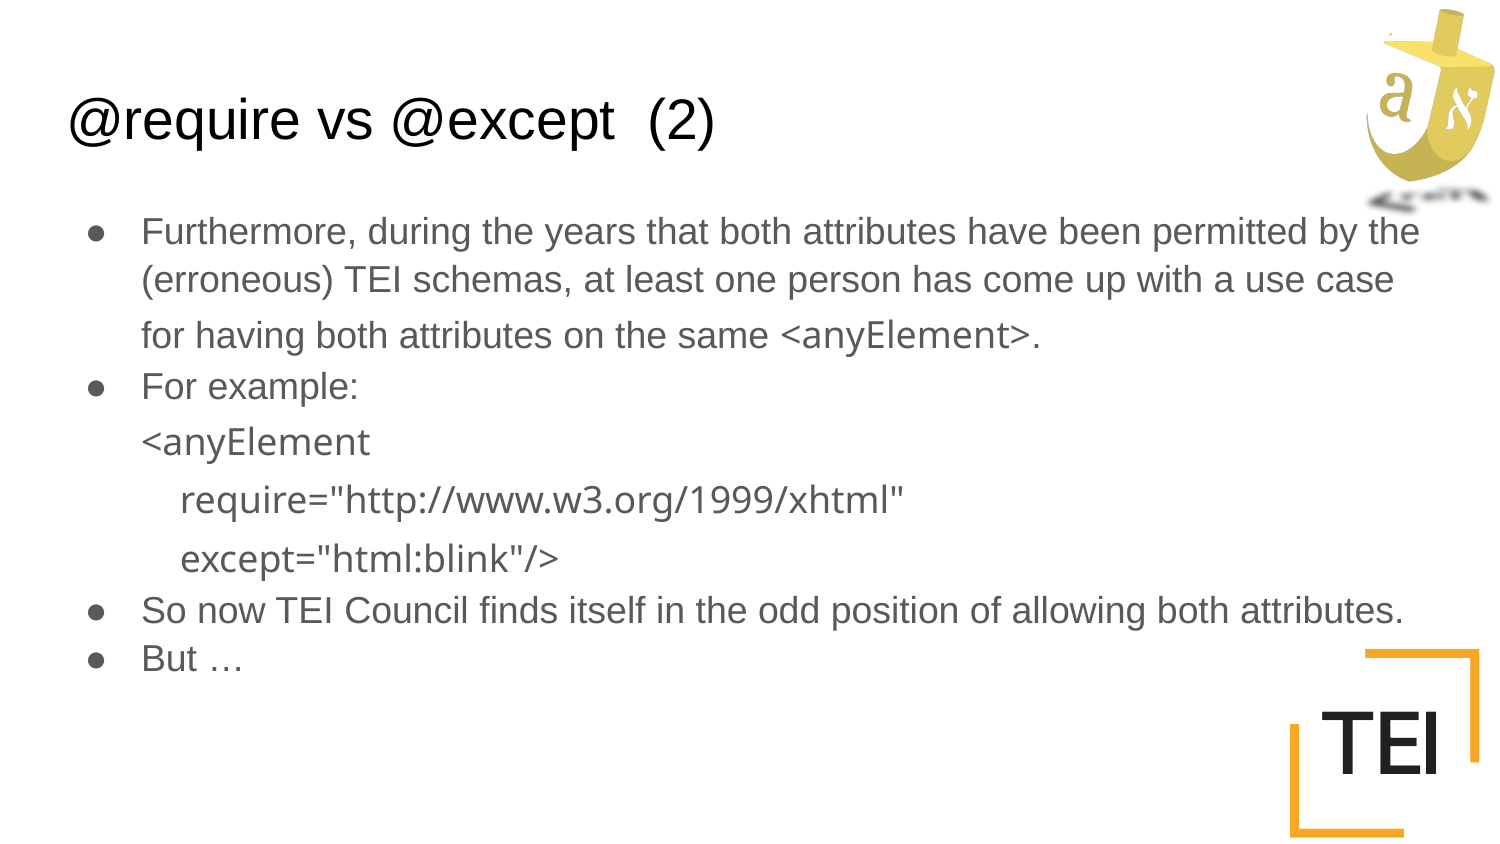

# @require vs @except (2)
Furthermore, during the years that both attributes have been permitted by the (erroneous) TEI schemas, at least one person has come up with a use case for having both attributes on the same <anyElement>.
For example:
<anyElement
 require="http://www.w3.org/1999/xhtml"
 except="html:blink"/>
So now TEI Council finds itself in the odd position of allowing both attributes.
But …